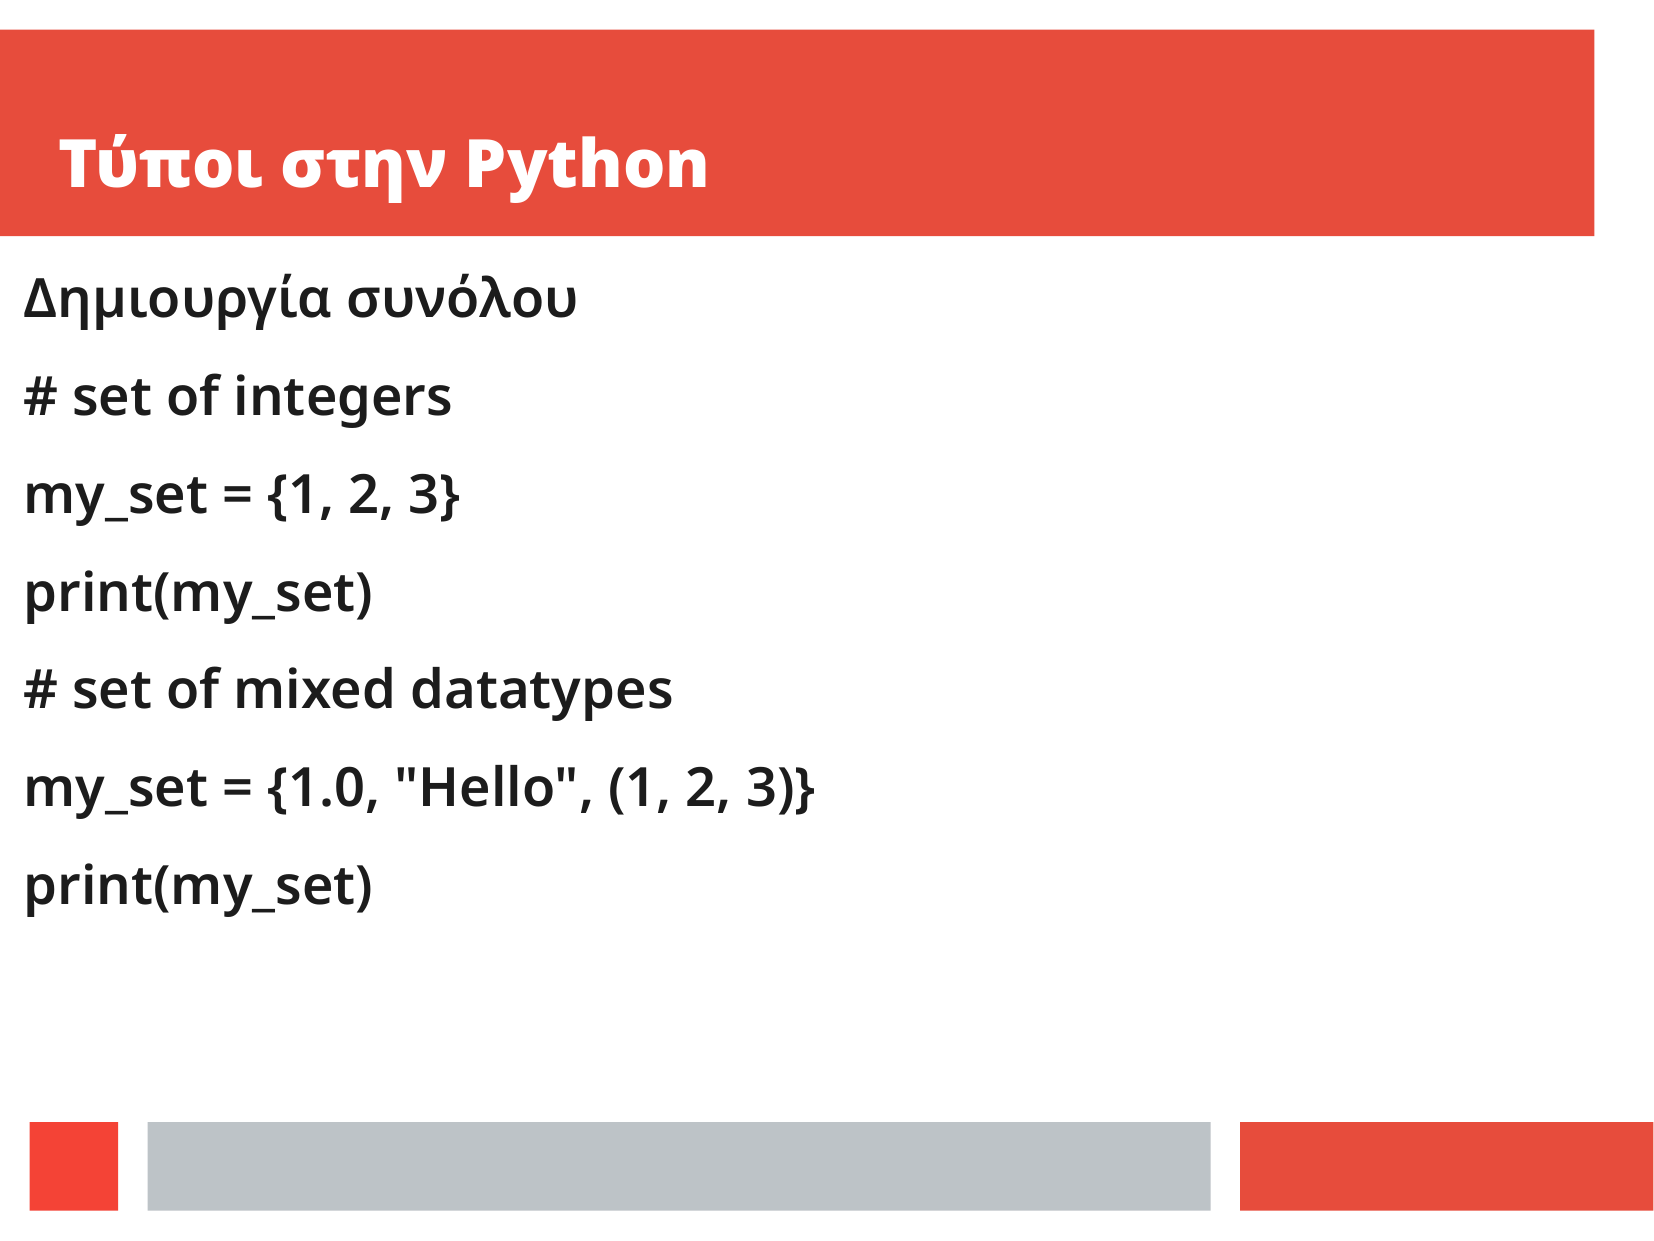

# Τύποι στην Python
Δημιουργία συνόλου
# set of integers
my_set = {1, 2, 3}
print(my_set)
# set of mixed datatypes
my_set = {1.0, "Hello", (1, 2, 3)}
print(my_set)